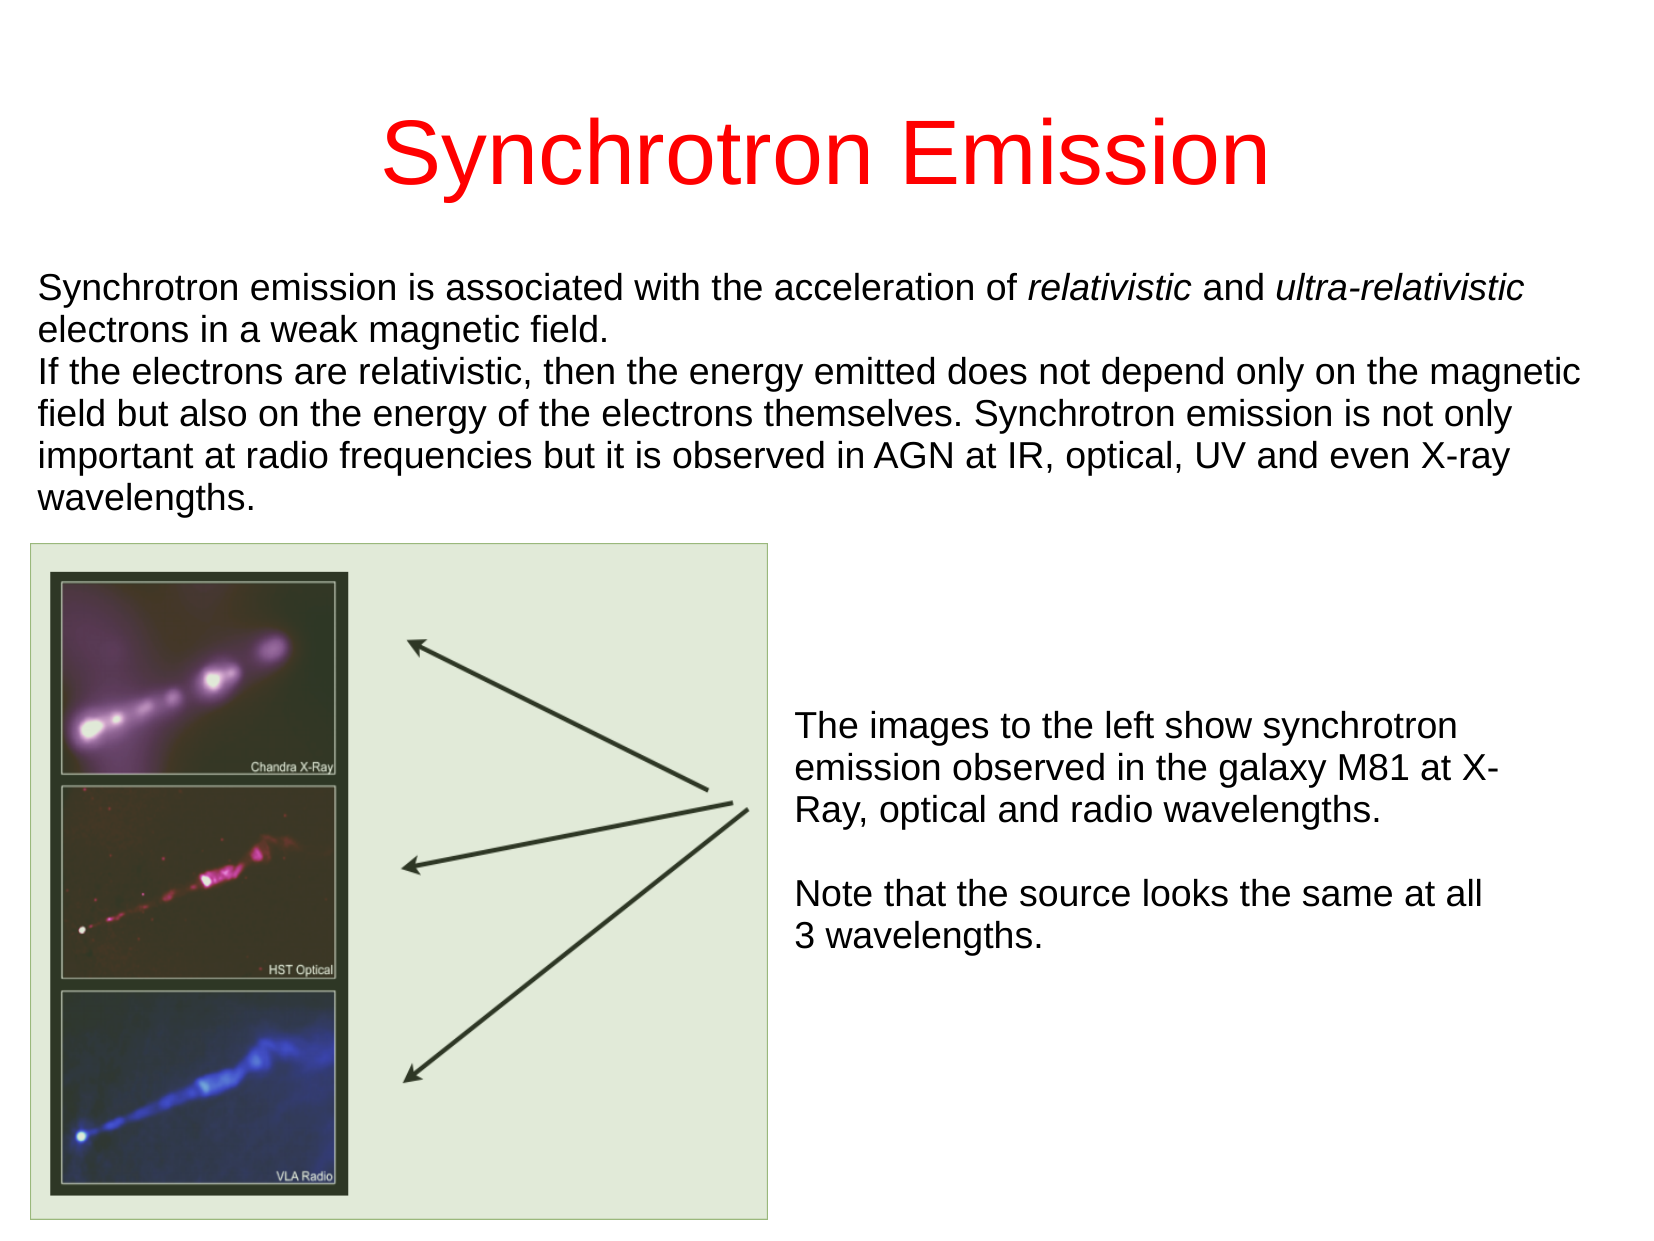

# Synchrotron Emission
Synchrotron emission is associated with the acceleration of relativistic and ultra-relativistic electrons in a weak magnetic field.
If the electrons are relativistic, then the energy emitted does not depend only on the magnetic field but also on the energy of the electrons themselves. Synchrotron emission is not only important at radio frequencies but it is observed in AGN at IR, optical, UV and even X-ray wavelengths.
The images to the left show synchrotron emission observed in the galaxy M81 at X-Ray, optical and radio wavelengths.
Note that the source looks the same at all 3 wavelengths.